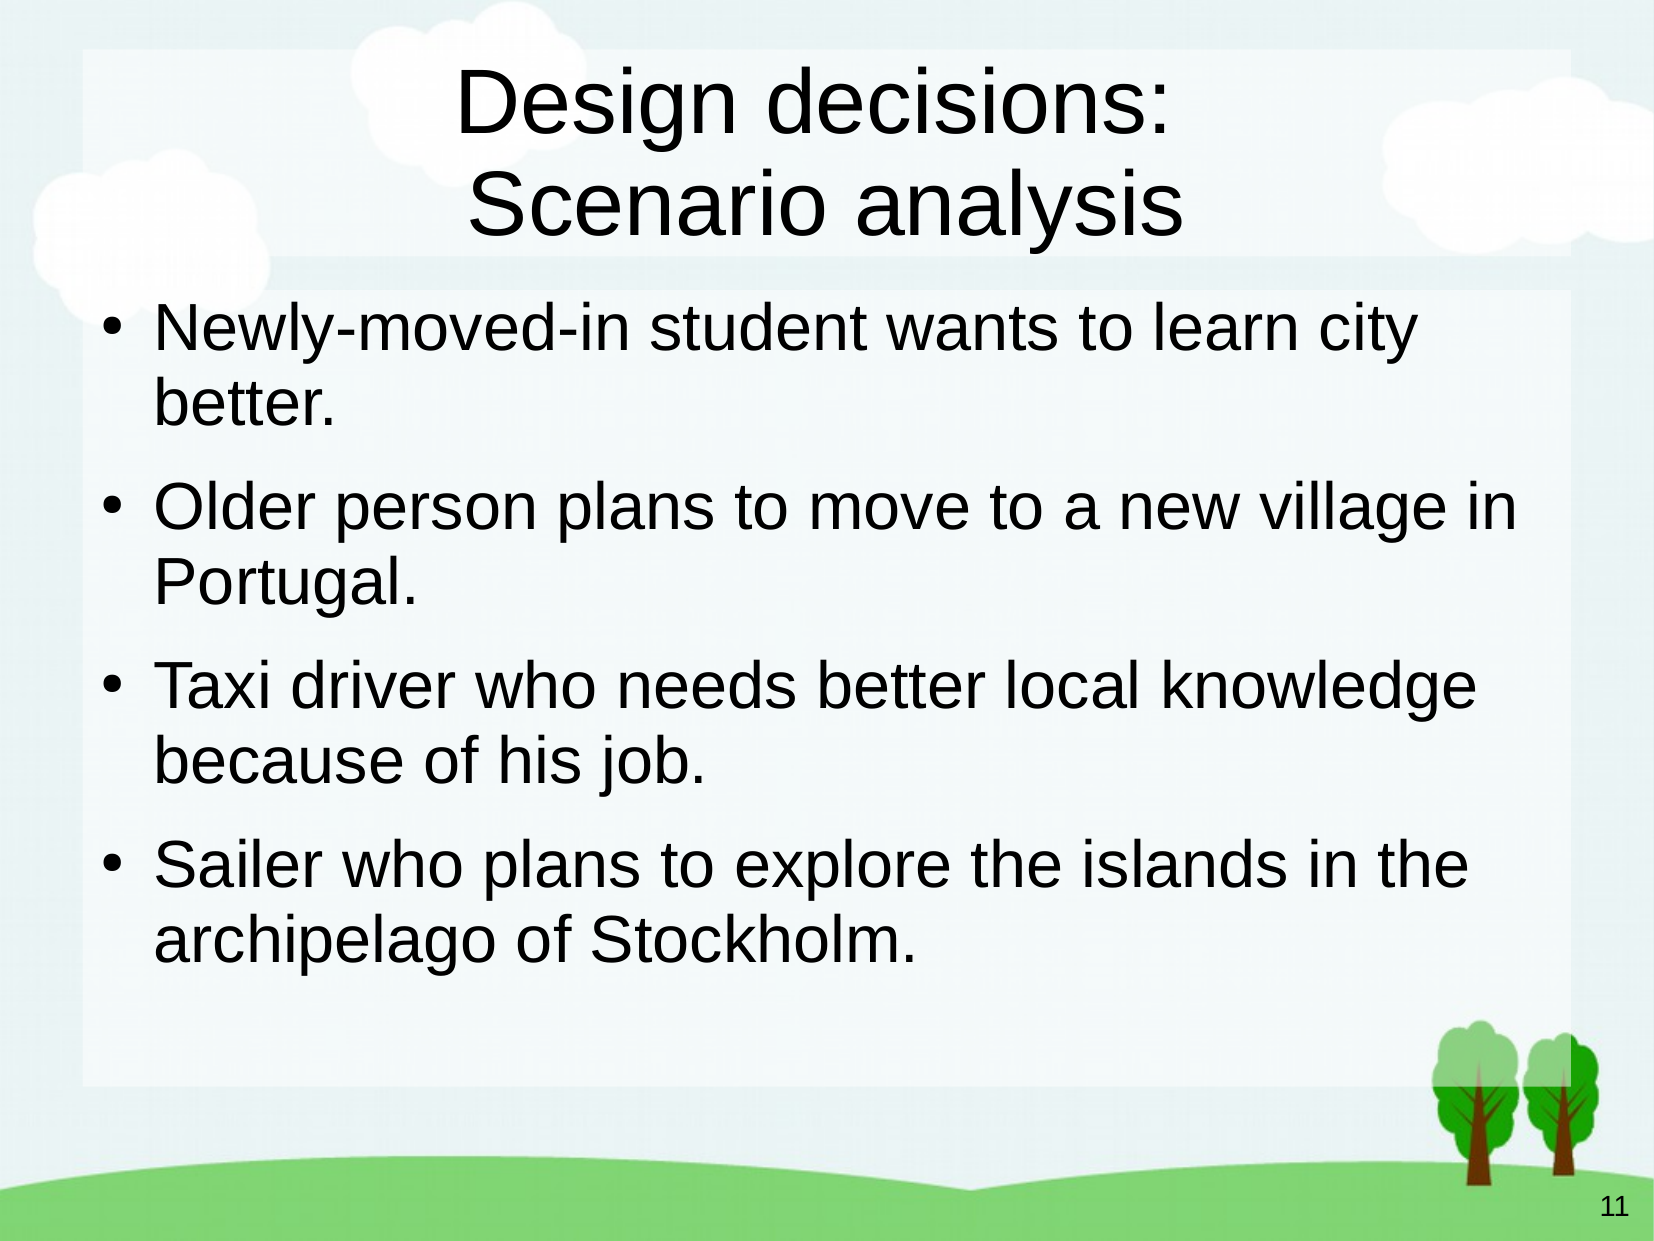

# Design decisions: Scenario analysis
Newly-moved-in student wants to learn city better.
Older person plans to move to a new village in Portugal.
Taxi driver who needs better local knowledge because of his job.
Sailer who plans to explore the islands in the archipelago of Stockholm.
11